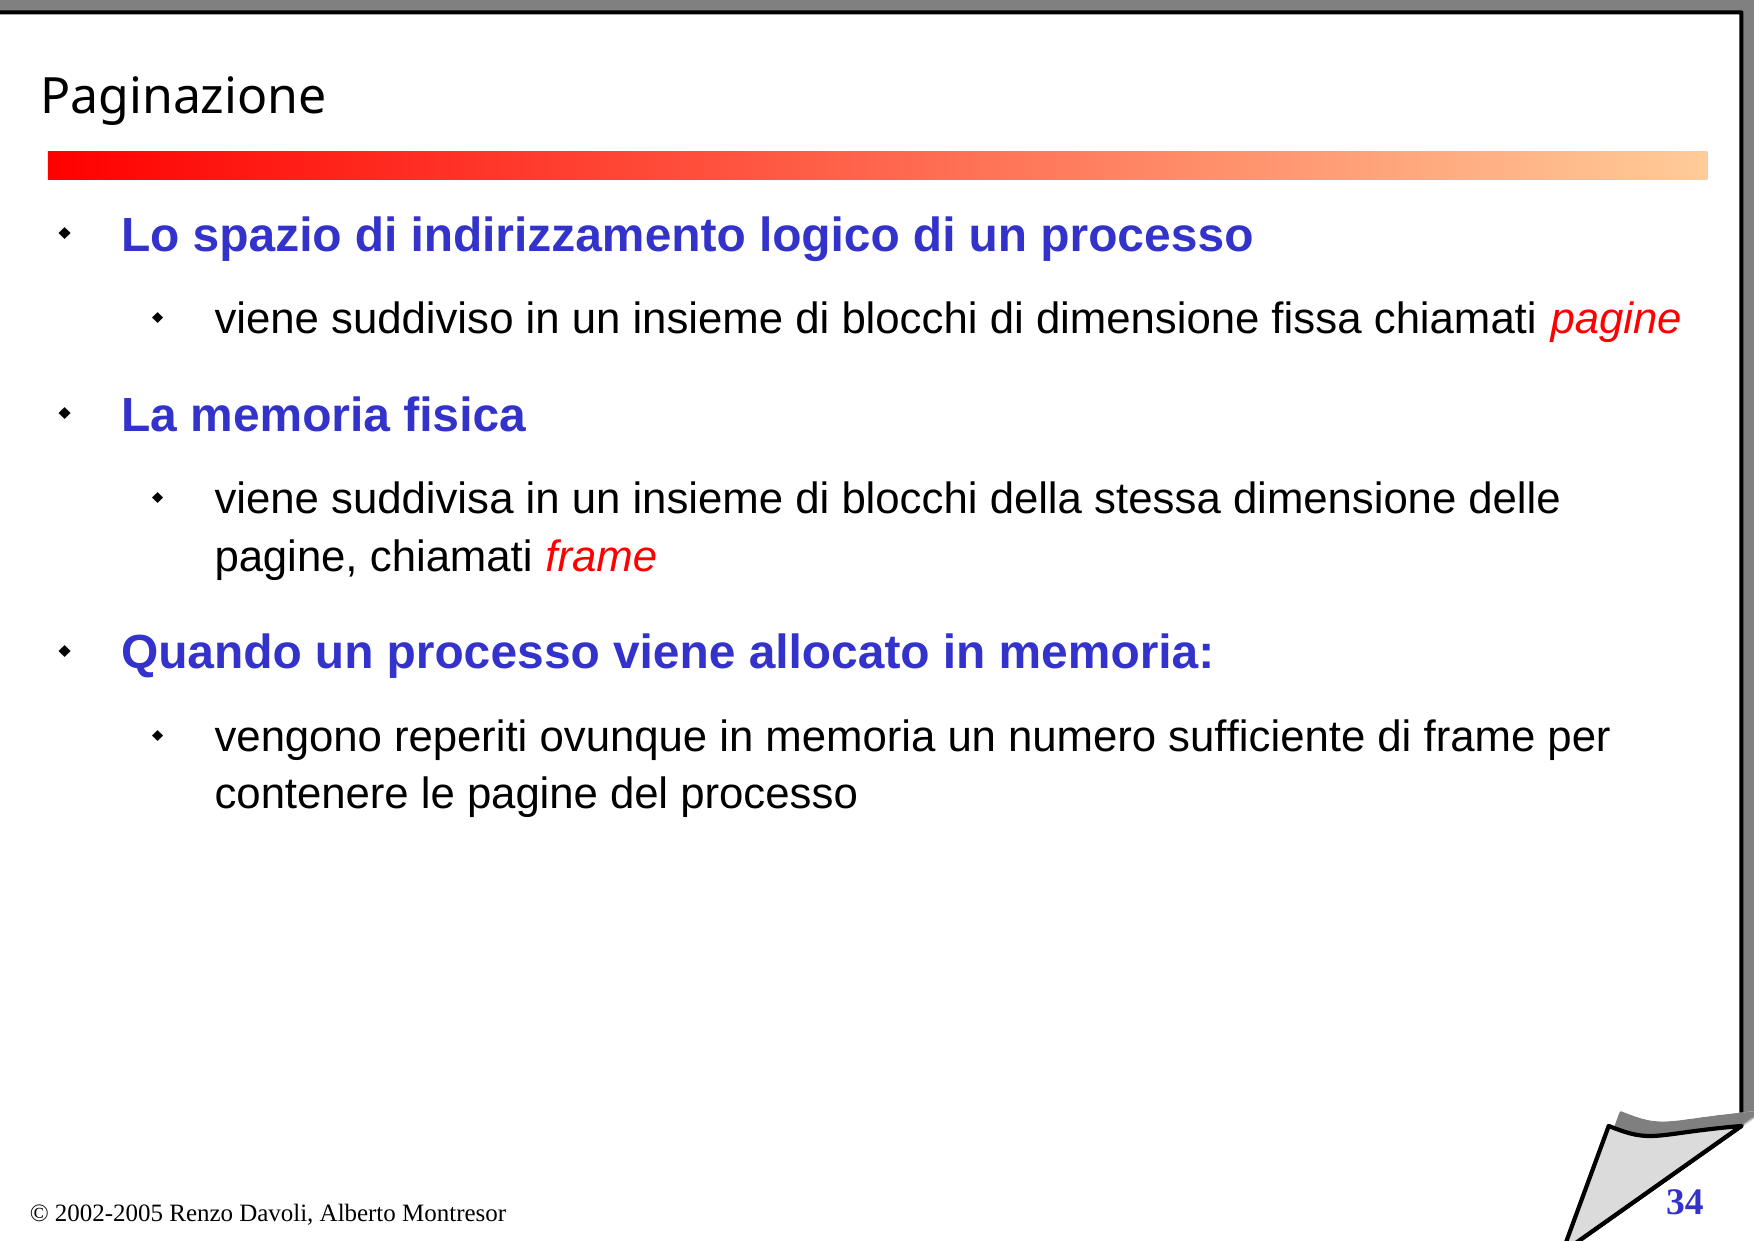

# Paginazione
Lo spazio di indirizzamento logico di un processo
viene suddiviso in un insieme di blocchi di dimensione fissa chiamati pagine
La memoria fisica
viene suddivisa in un insieme di blocchi della stessa dimensione delle pagine, chiamati frame
Quando un processo viene allocato in memoria:
vengono reperiti ovunque in memoria un numero sufficiente di frame per contenere le pagine del processo